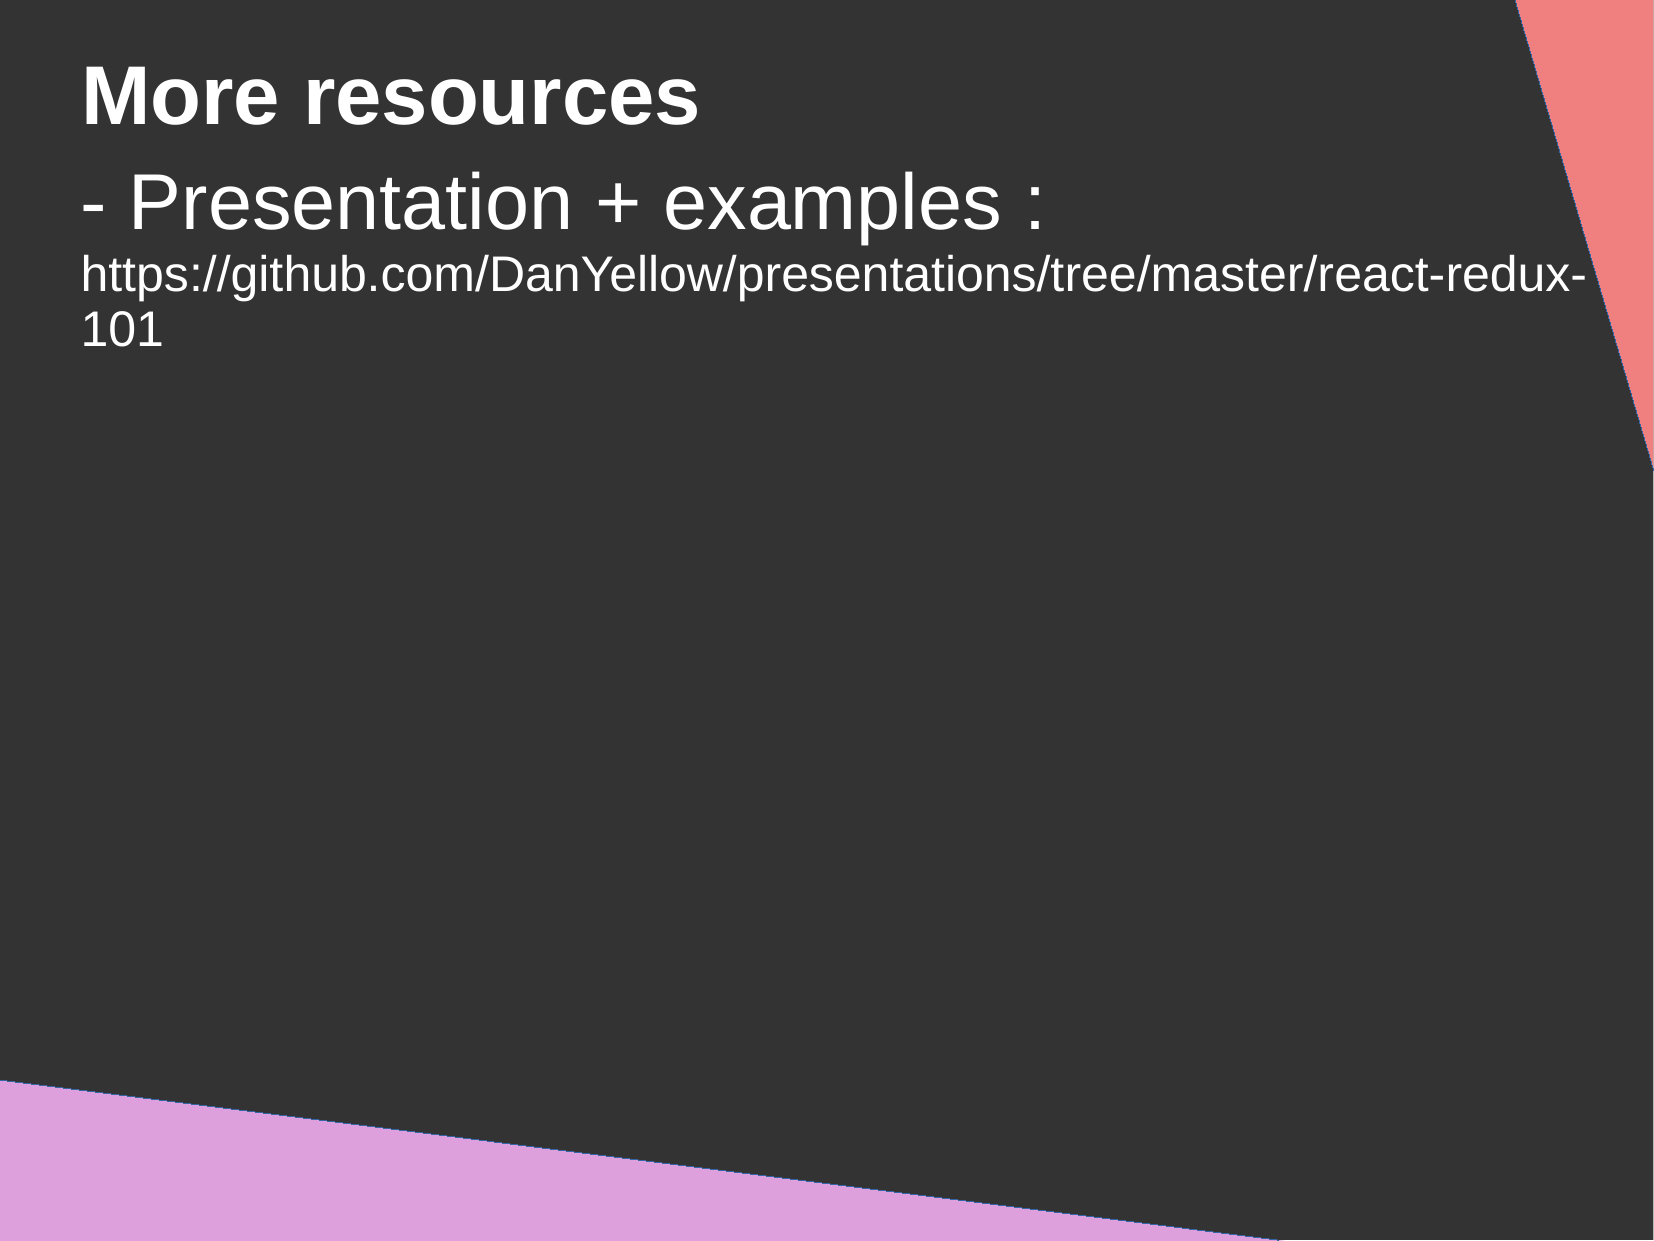

More resources
# - Presentation + examples : https://github.com/DanYellow/presentations/tree/master/react-redux-101